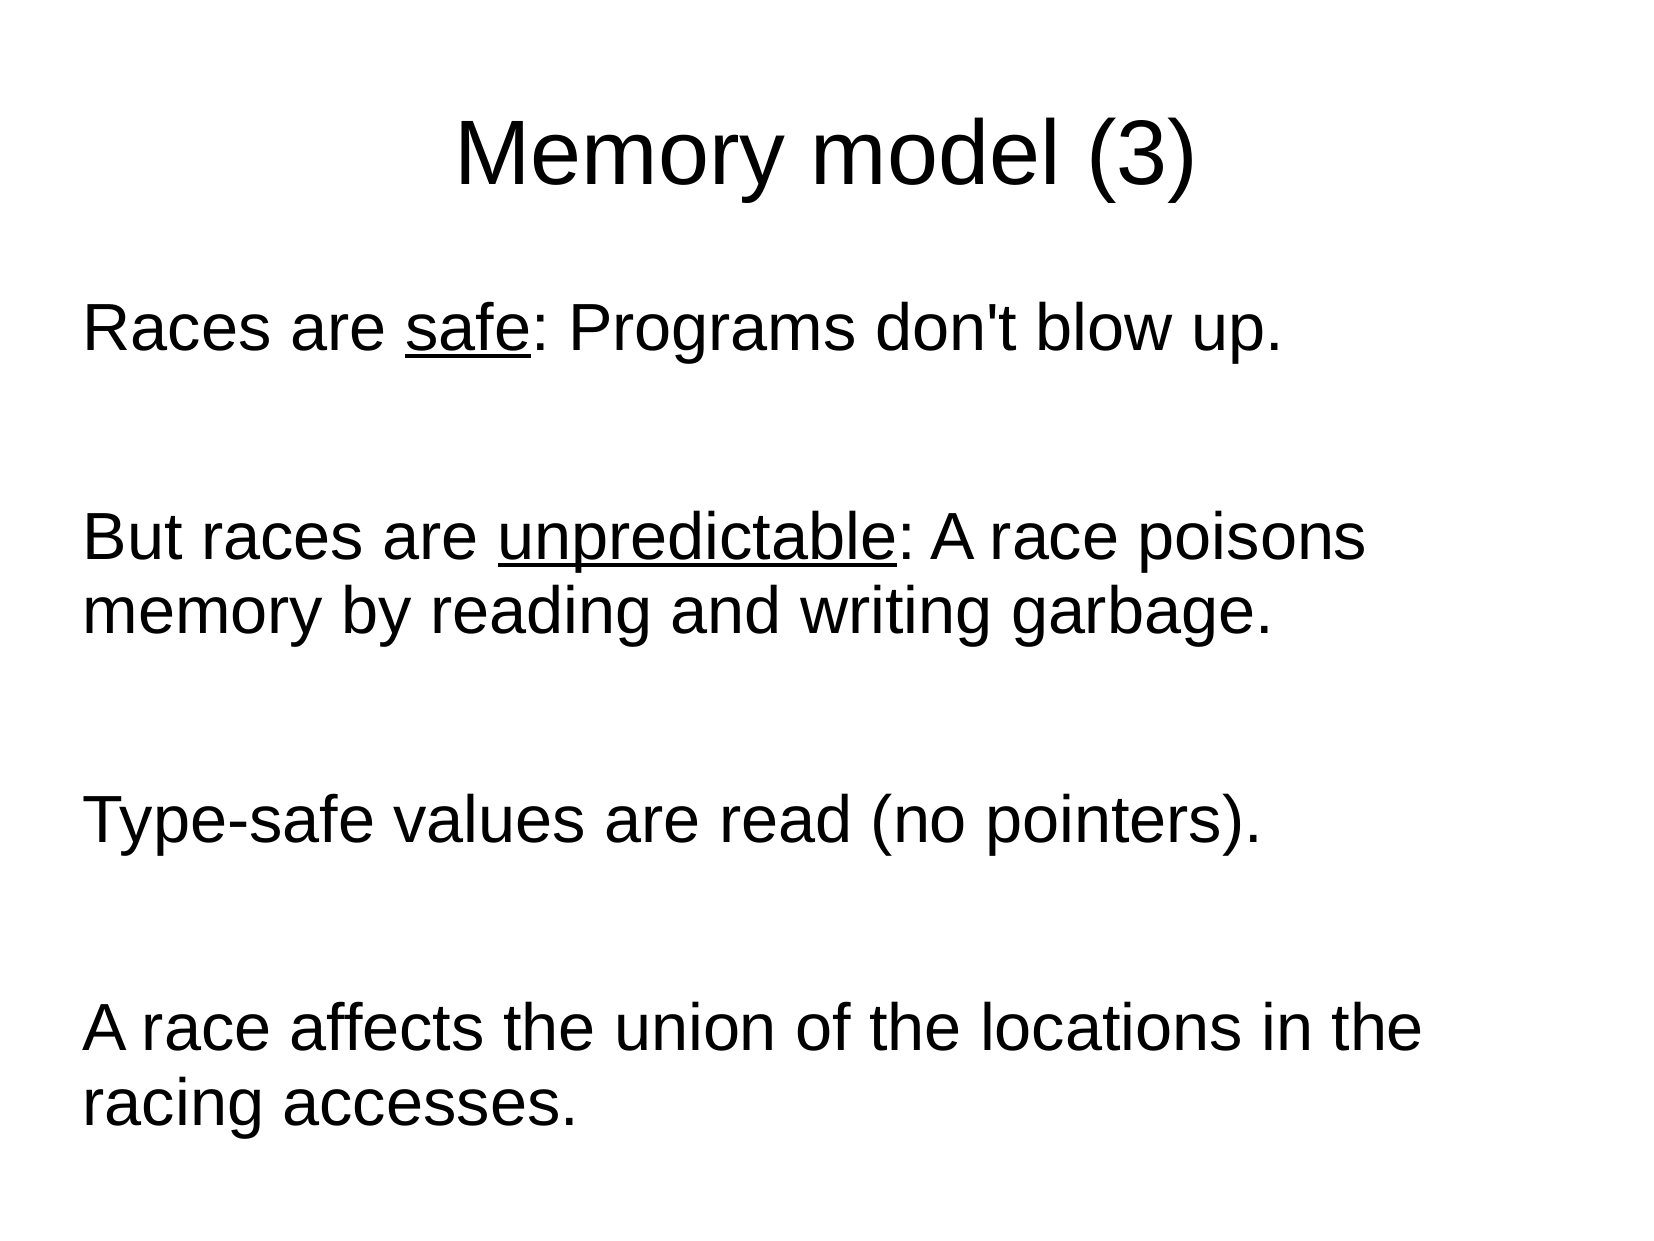

# Memory model (3)
Races are safe: Programs don't blow up.
But races are unpredictable: A race poisons memory by reading and writing garbage.
Type-safe values are read (no pointers).
A race affects the union of the locations in the racing accesses.